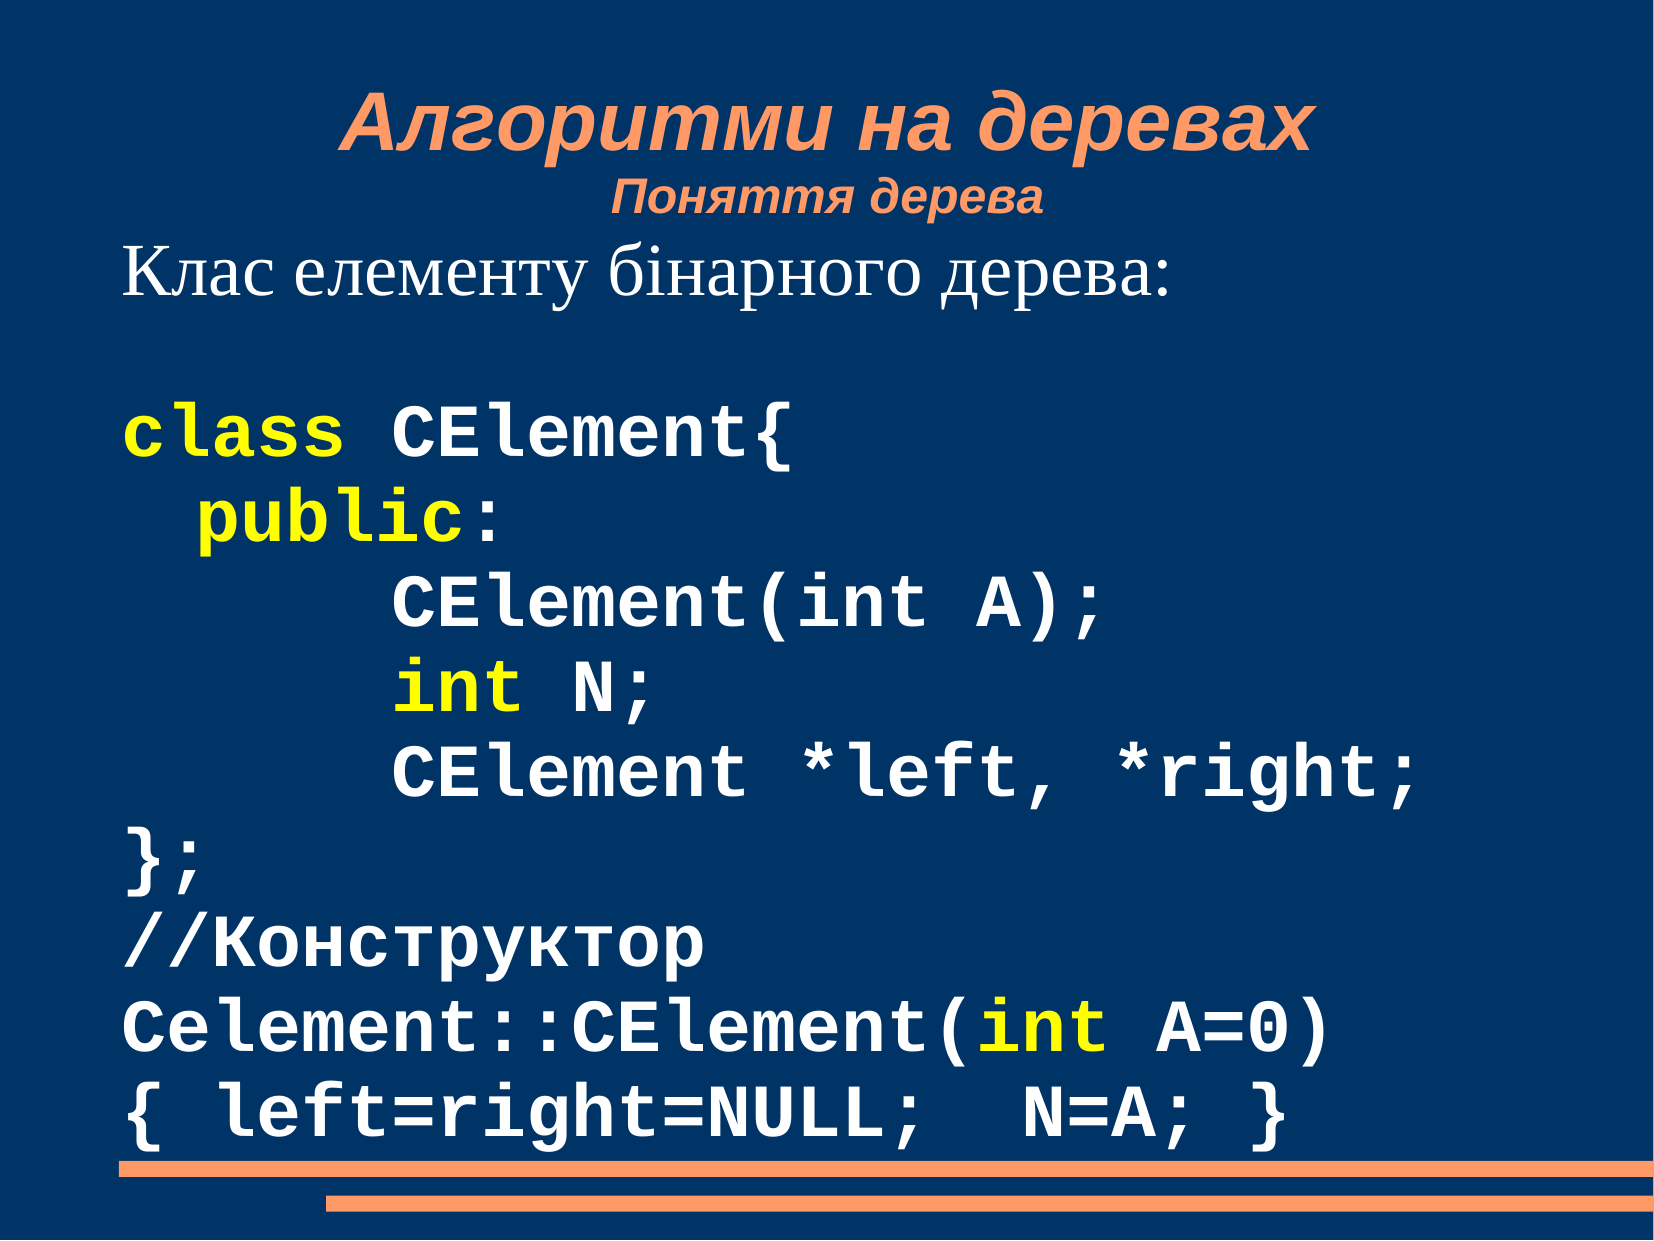

# Алгоритми на деревах Поняття дерева
Клас елементу бінарного дерева:
class CElement{
	public:
 CElement(int A);
 int N;
 CElement *left, *right;
};
//Конструктор
Celement::CElement(int A=0)
{ left=right=NULL; N=A; }